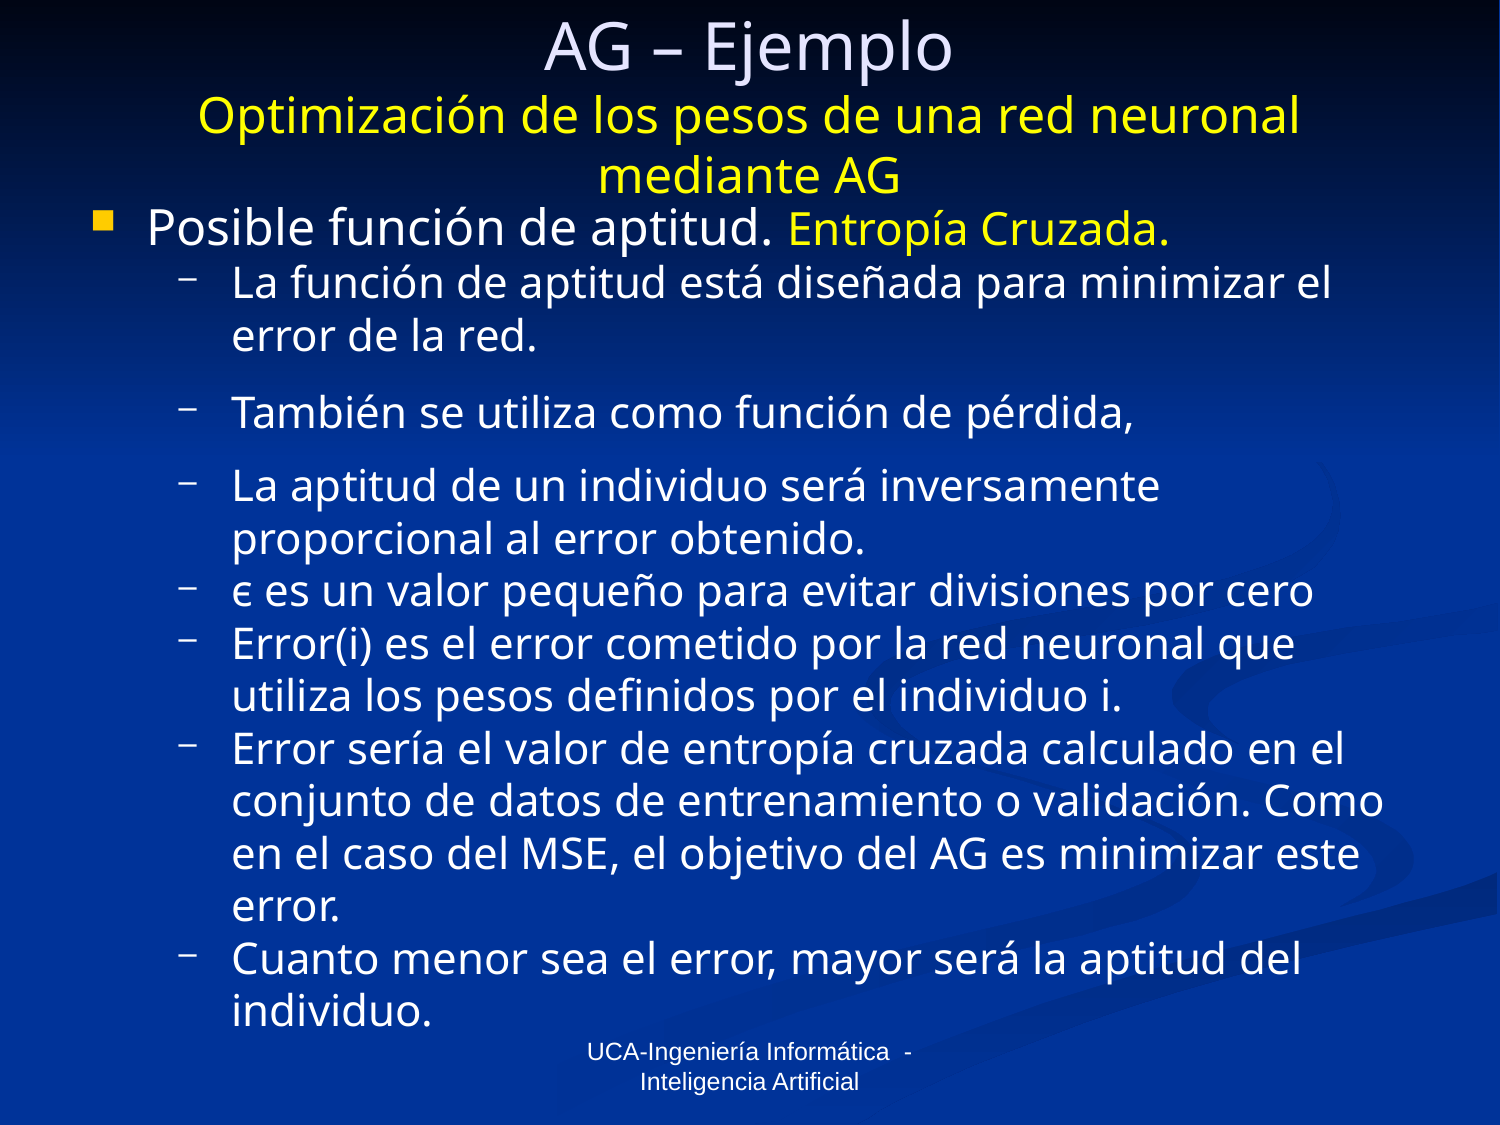

# AG – Ejemplo Optimización de los pesos de una red neuronal mediante AG
Posible función de aptitud. Entropía Cruzada.
La función de aptitud está diseñada para minimizar el error de la red.
También se utiliza como función de pérdida,
La aptitud de un individuo será inversamente proporcional al error obtenido.
ϵ es un valor pequeño para evitar divisiones por cero
Error(i) es el error cometido por la red neuronal que utiliza los pesos definidos por el individuo i.
Error sería el valor de entropía cruzada calculado en el conjunto de datos de entrenamiento o validación. Como en el caso del MSE, el objetivo del AG es minimizar este error.
Cuanto menor sea el error, mayor será la aptitud del individuo.
UCA-Ingeniería Informática - Inteligencia Artificial